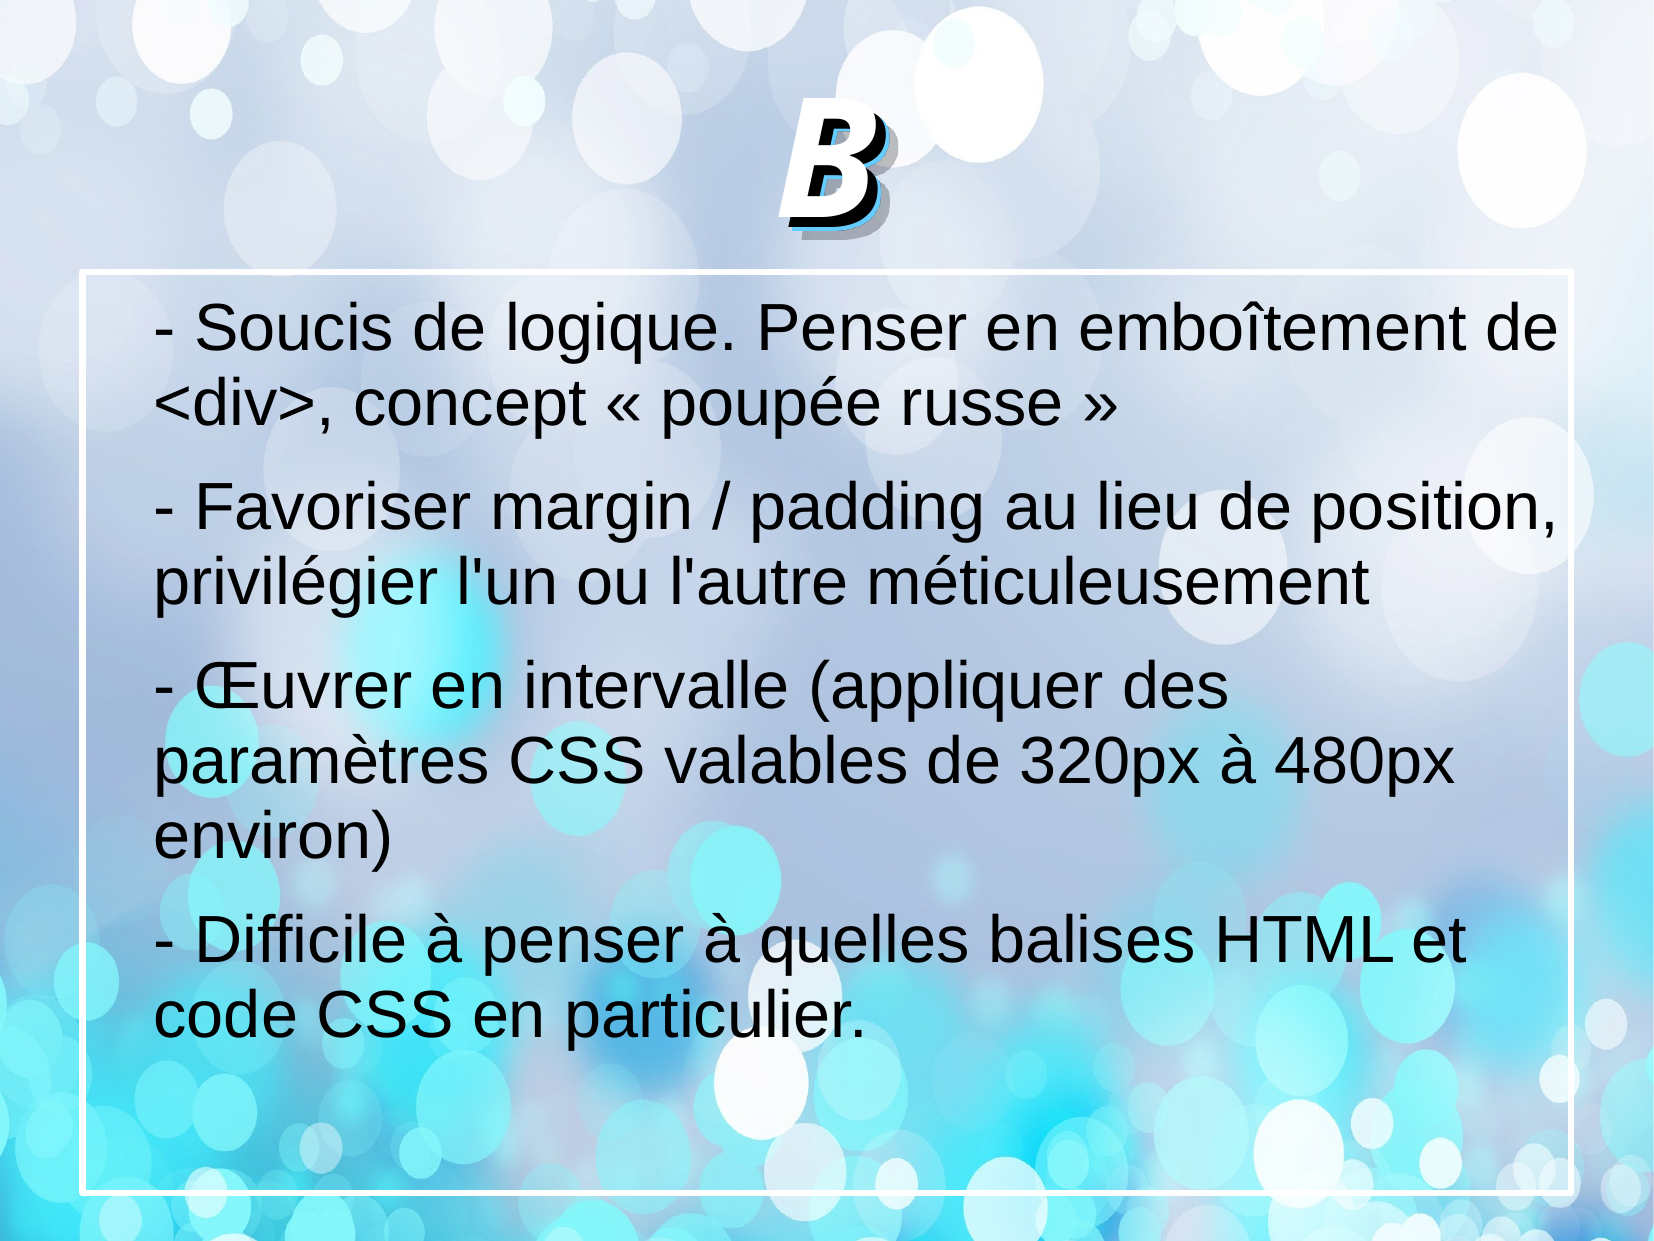

# B
- Soucis de logique. Penser en emboîtement de <div>, concept « poupée russe »
- Favoriser margin / padding au lieu de position, privilégier l'un ou l'autre méticuleusement
- Œuvrer en intervalle (appliquer des paramètres CSS valables de 320px à 480px environ)
- Difficile à penser à quelles balises HTML et code CSS en particulier.